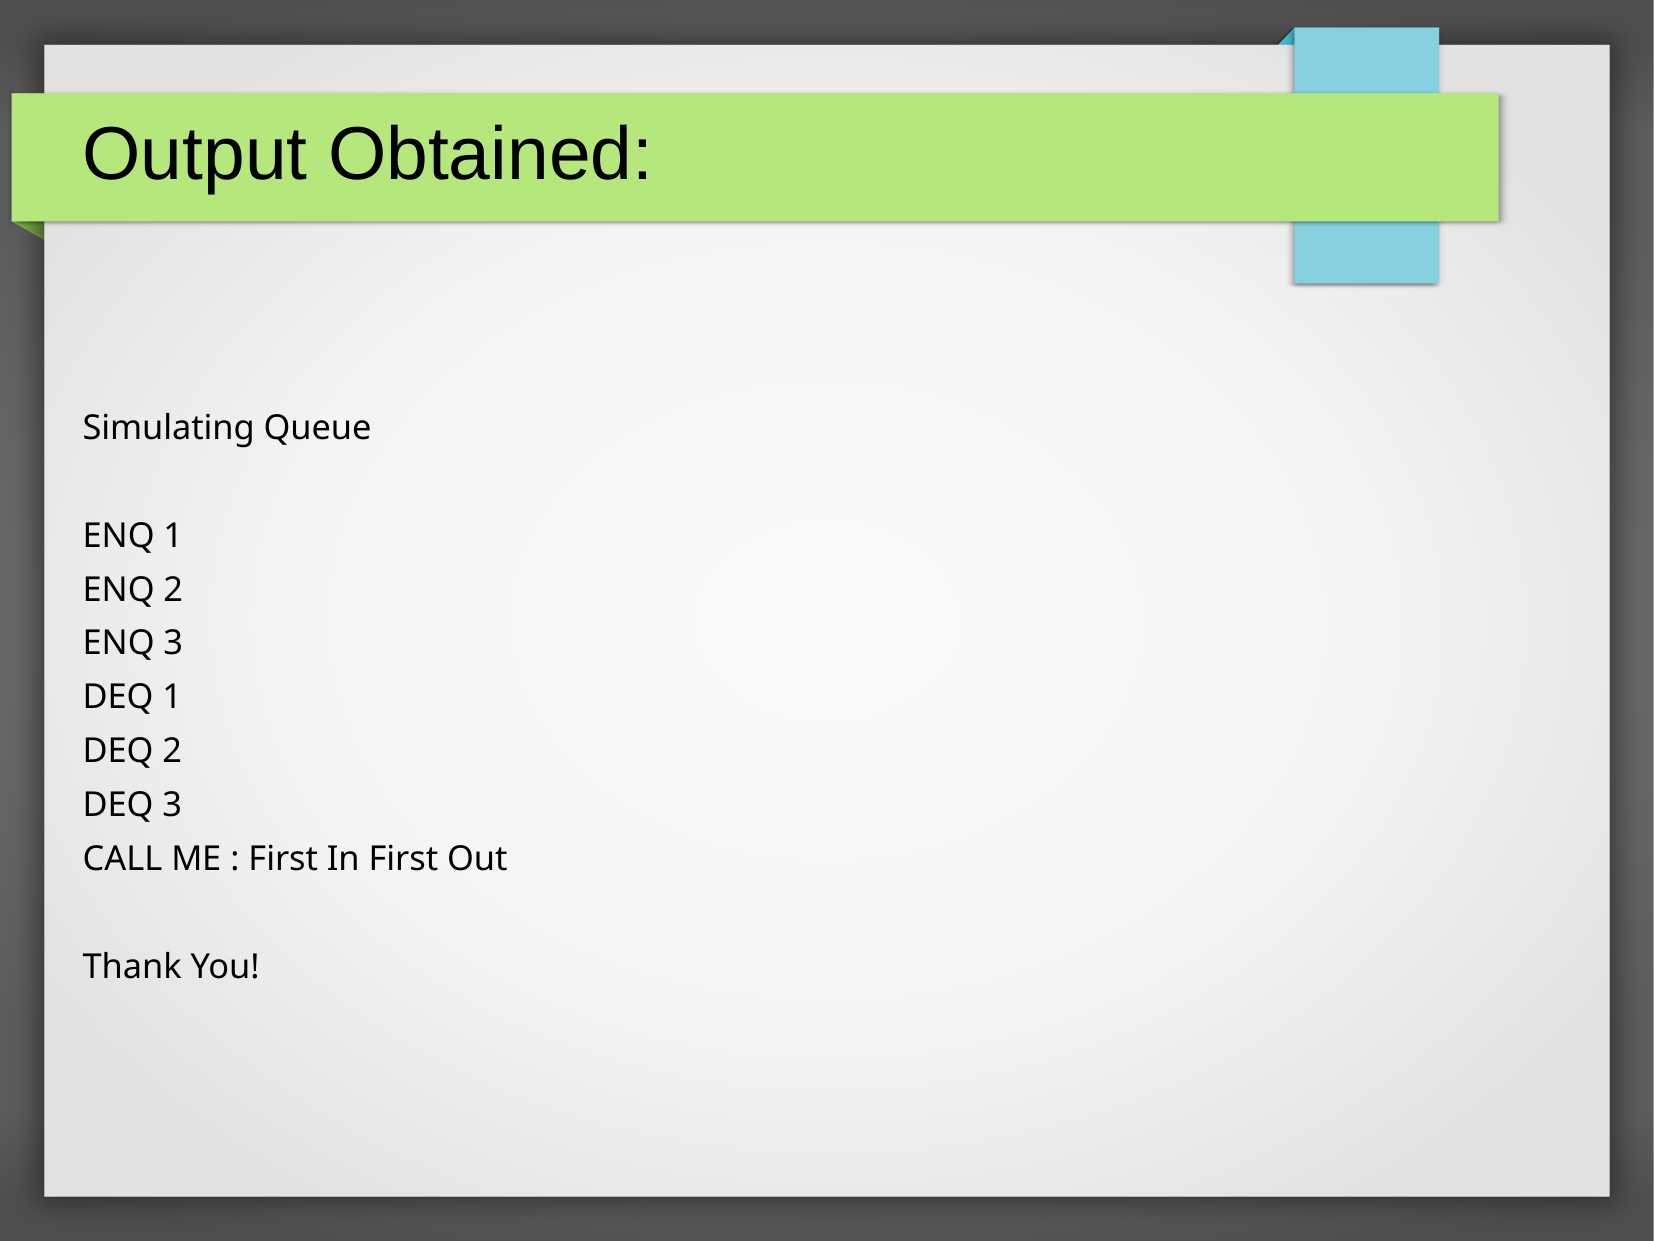

# Output Obtained:
Simulating Queue
ENQ 1
ENQ 2
ENQ 3
DEQ 1
DEQ 2
DEQ 3
CALL ME : First In First Out
Thank You!